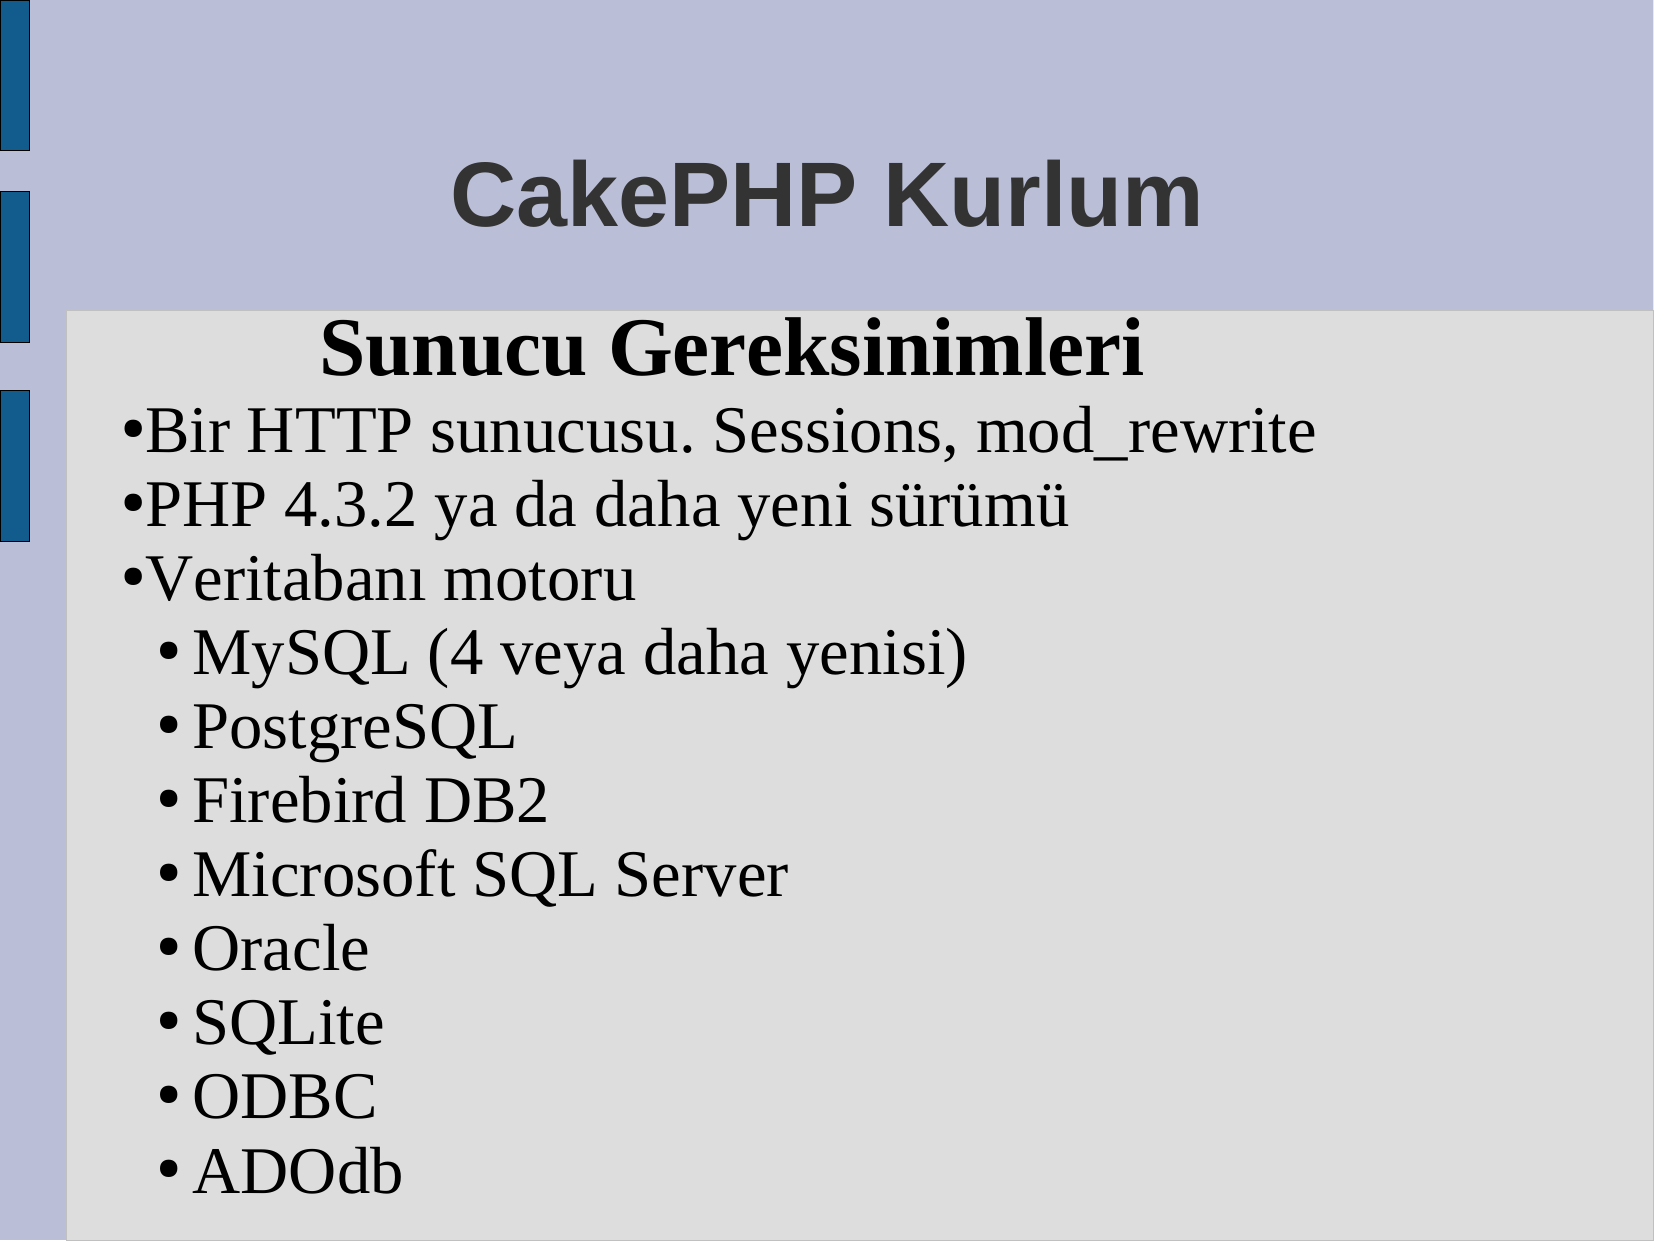

# CakePHP Kurlum
 Sunucu Gereksinimleri
Bir HTTP sunucusu. Sessions, mod_rewrite
PHP 4.3.2 ya da daha yeni sürümü
Veritabanı motoru
MySQL (4 veya daha yenisi)
PostgreSQL
Firebird DB2
Microsoft SQL Server
Oracle
SQLite
ODBC
ADOdb